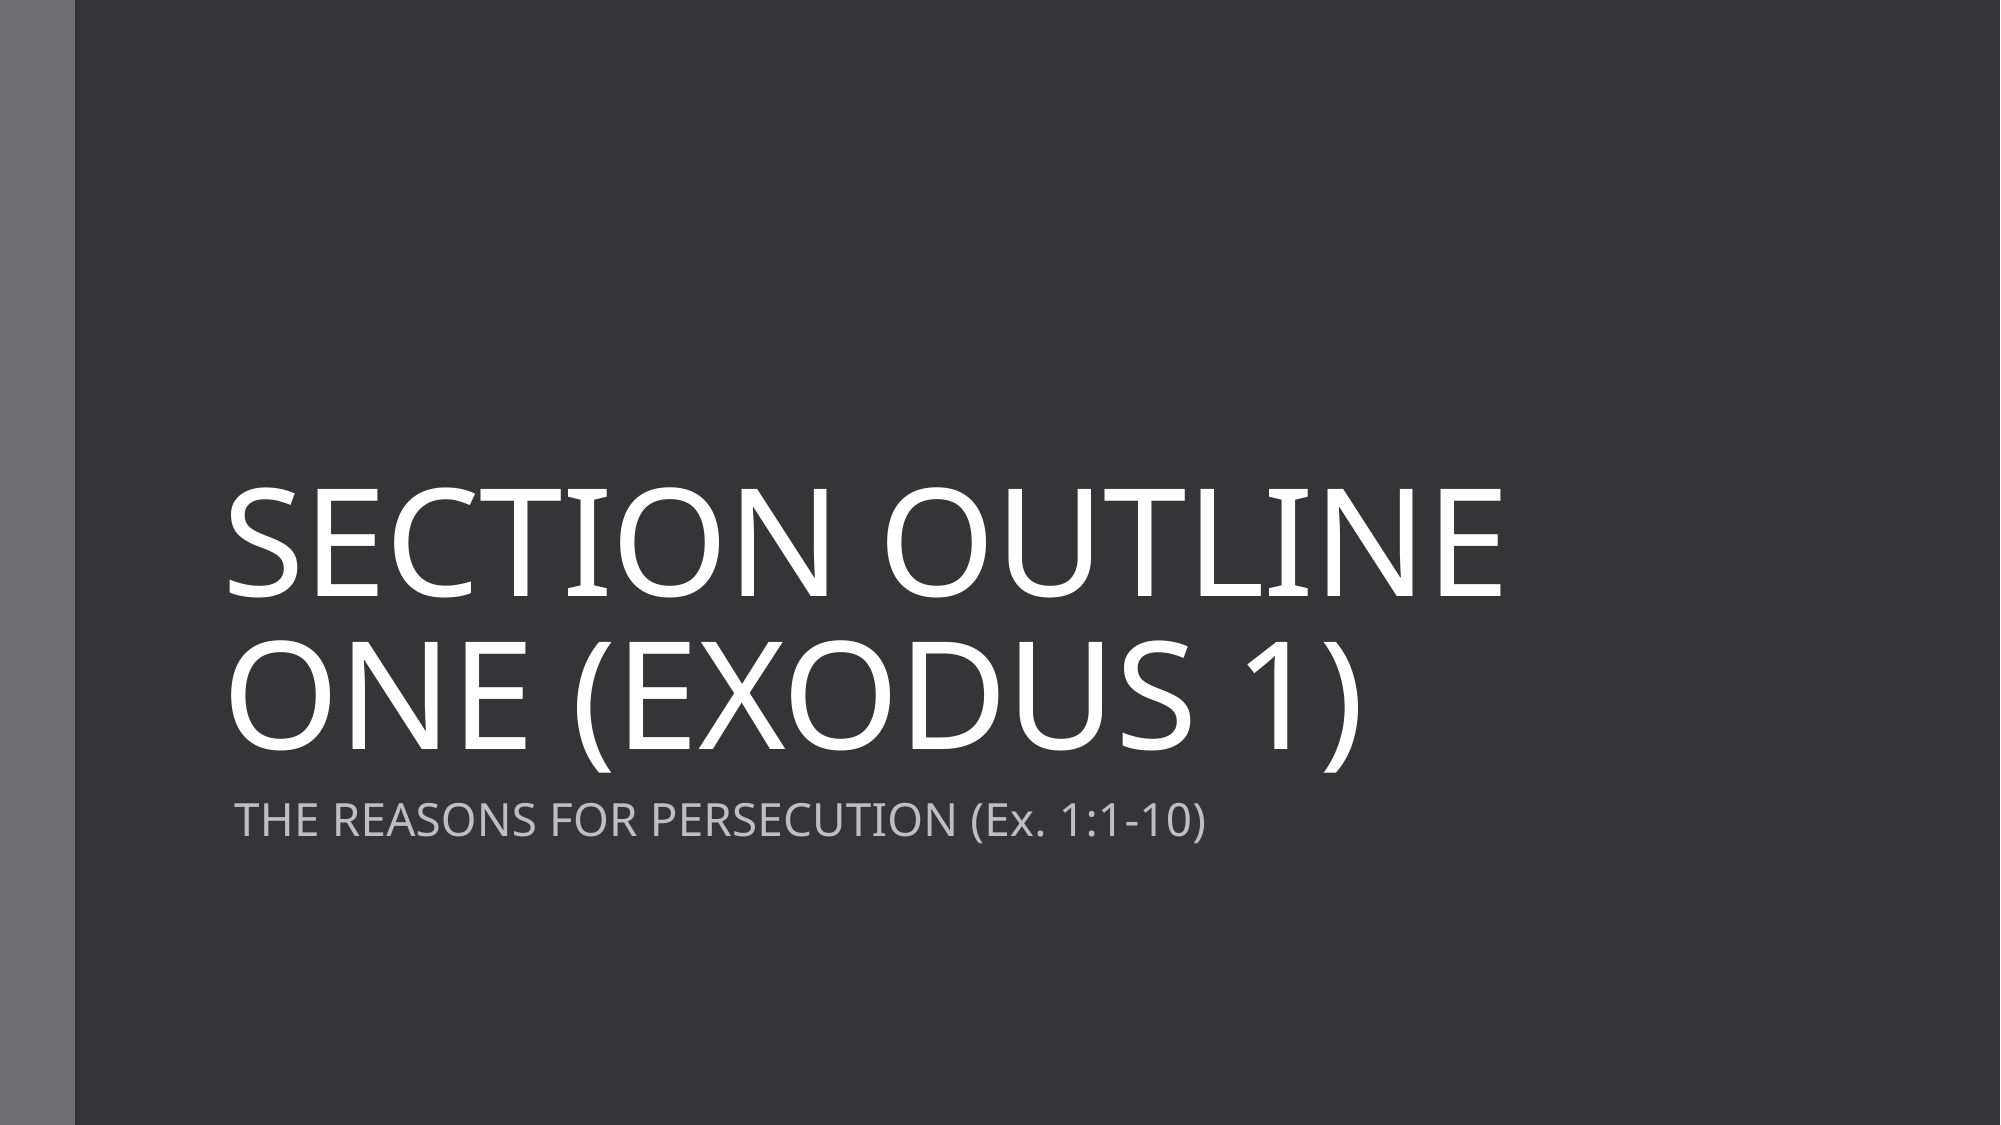

# SECTION OUTLINE ONE (EXODUS 1)
 THE REASONS FOR PERSECUTION (Ex. 1:1-10)